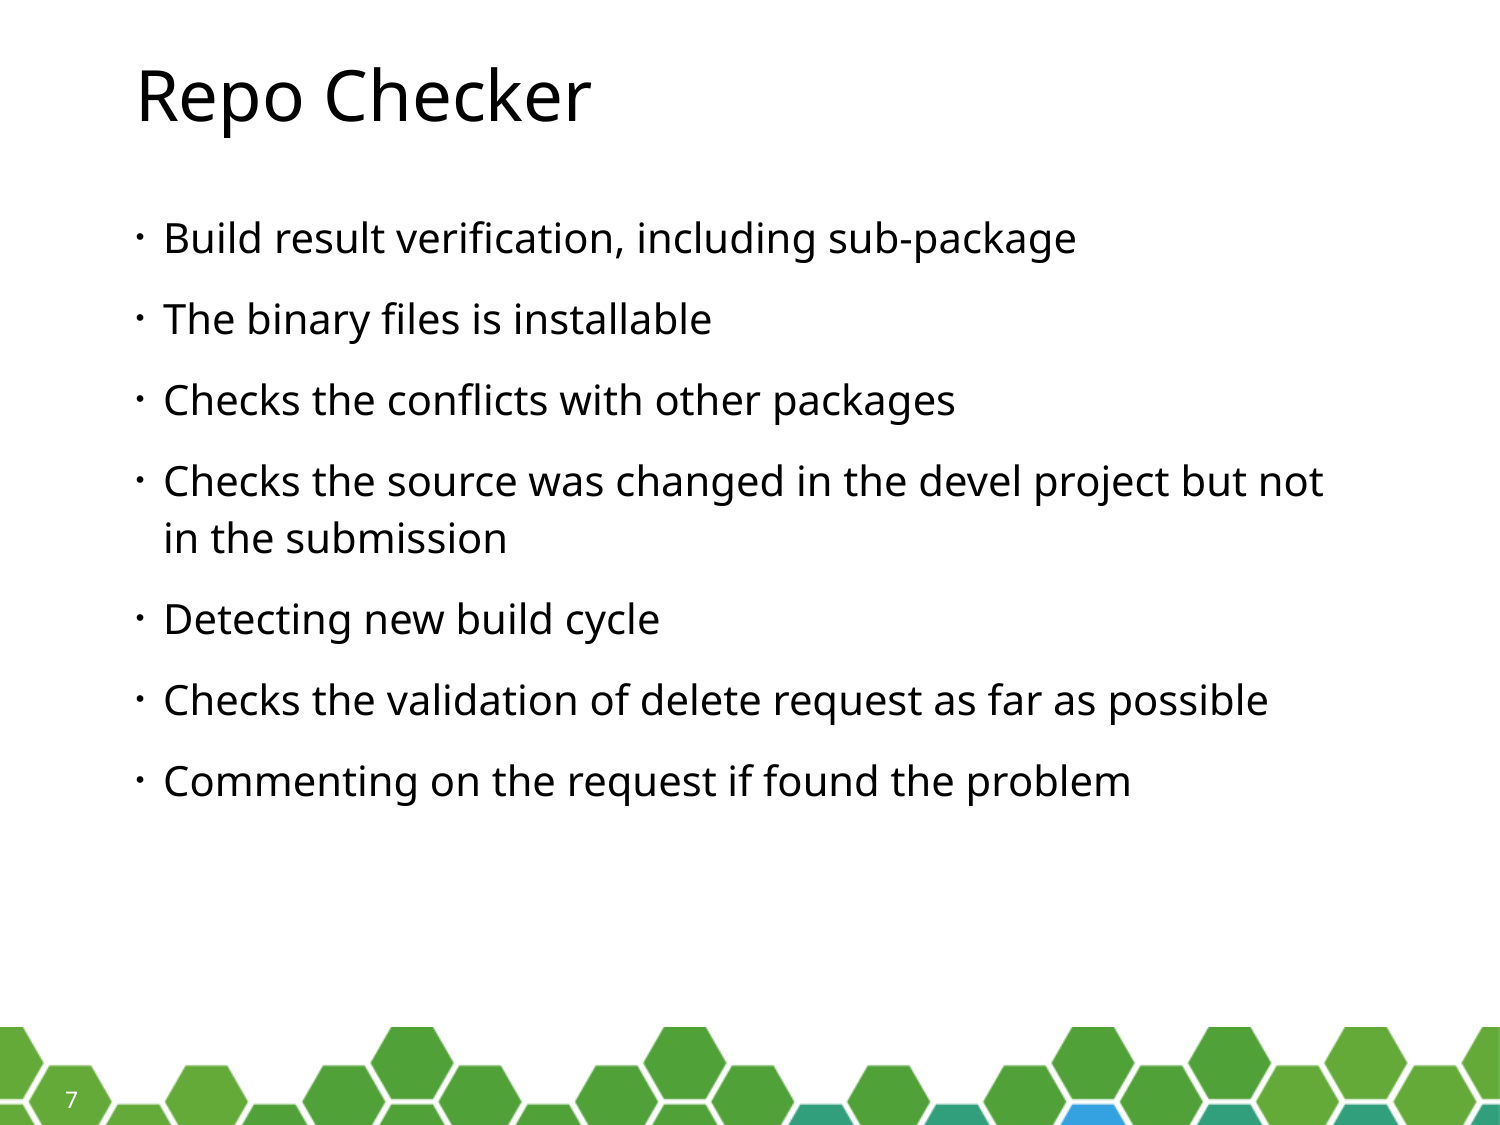

# Repo Checker
Build result verification, including sub-package
The binary files is installable
Checks the conflicts with other packages
Checks the source was changed in the devel project but not in the submission
Detecting new build cycle
Checks the validation of delete request as far as possible
Commenting on the request if found the problem